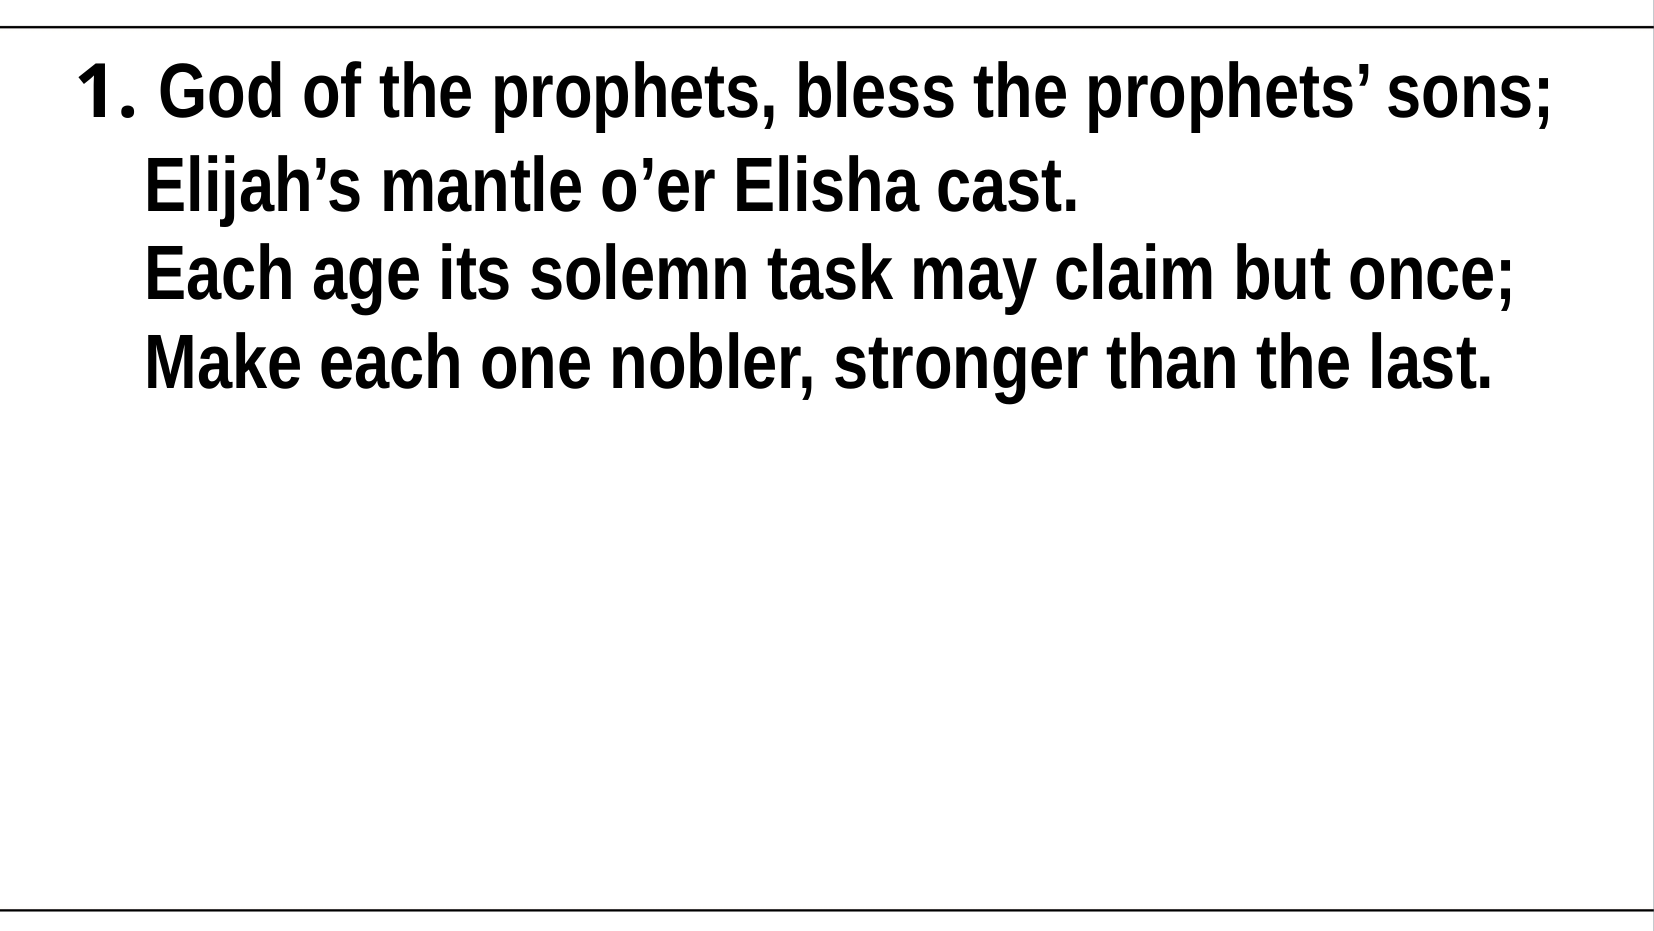

1. God of the prophets, bless the prophets’ sons;
 Elijah’s mantle o’er Elisha cast.
 Each age its solemn task may claim but once;
 Make each one nobler, stronger than the last.